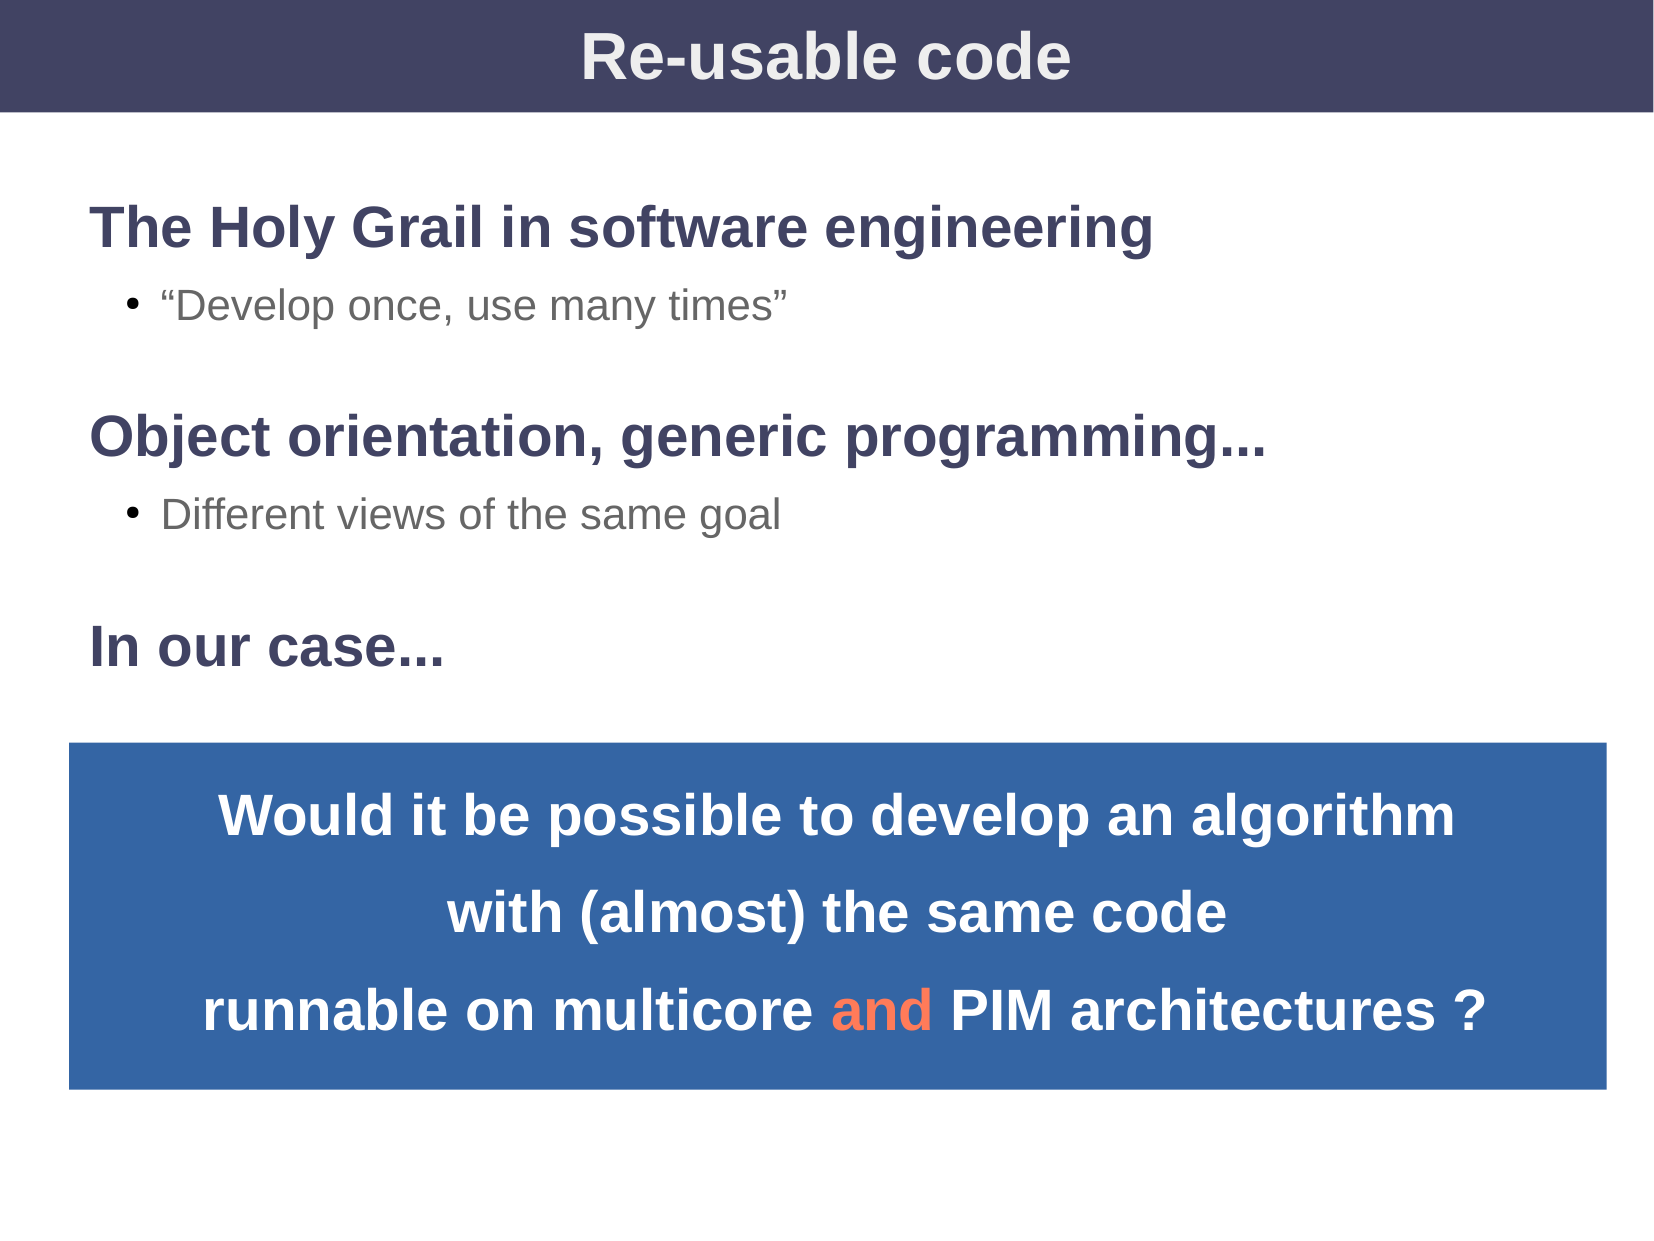

Re-usable code
The Holy Grail in software engineering
“Develop once, use many times”
Object orientation, generic programming...
Different views of the same goal
In our case...
Would it be possible to develop an algorithm
with (almost) the same code
 runnable on multicore and PIM architectures ?